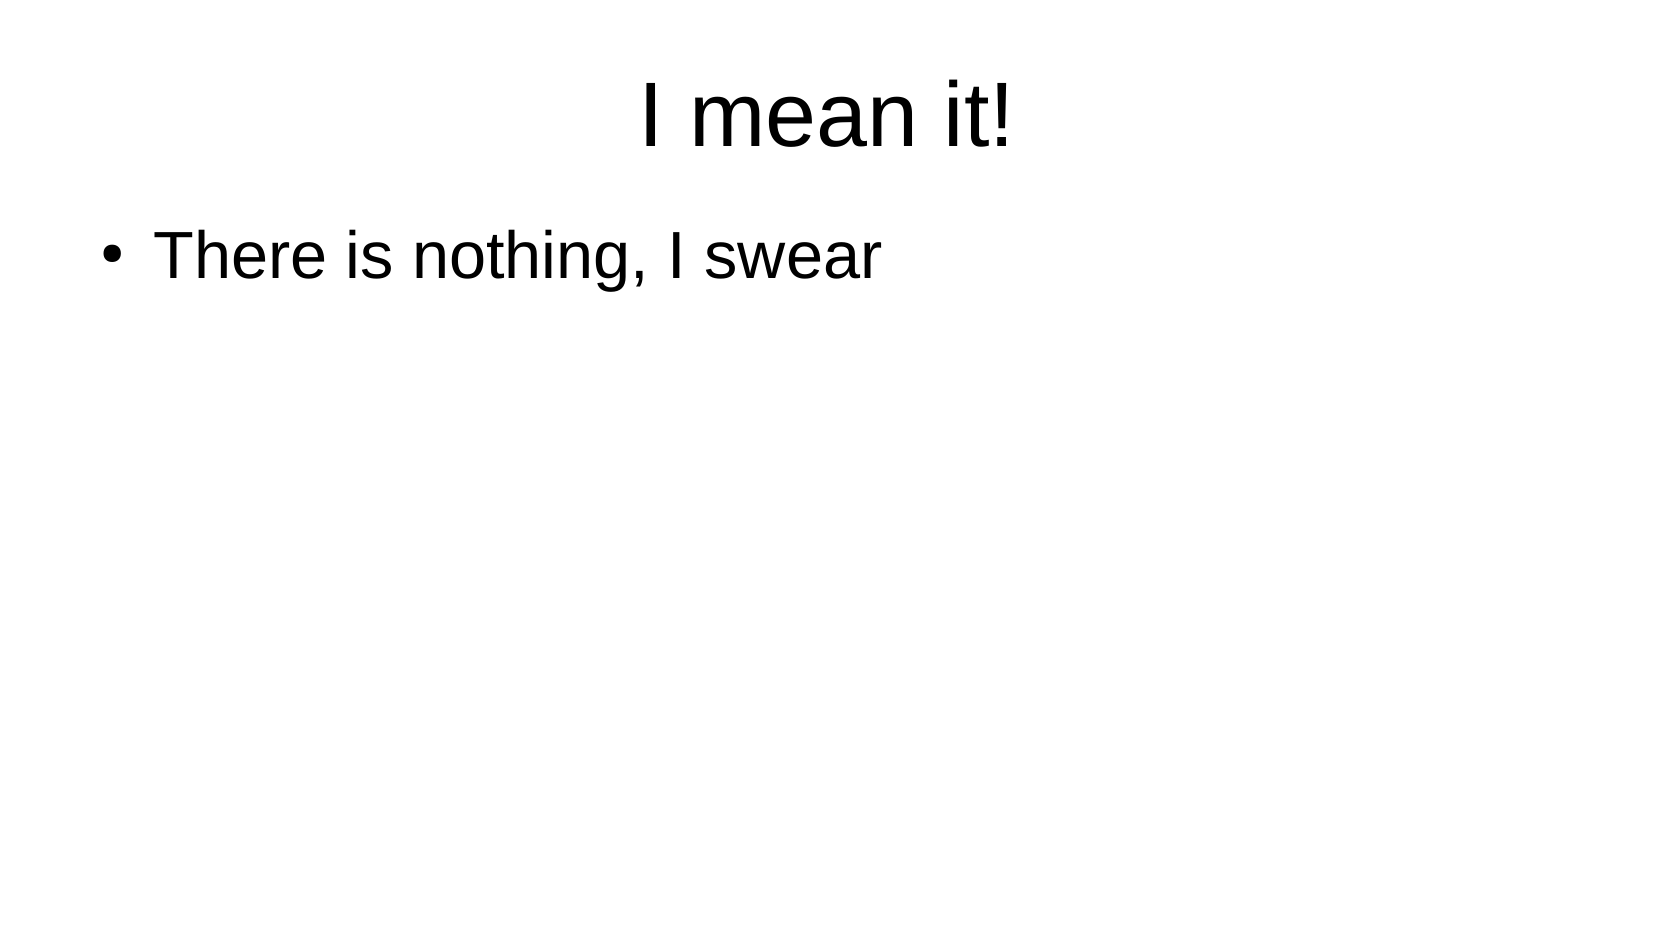

# I mean it!
There is nothing, I swear